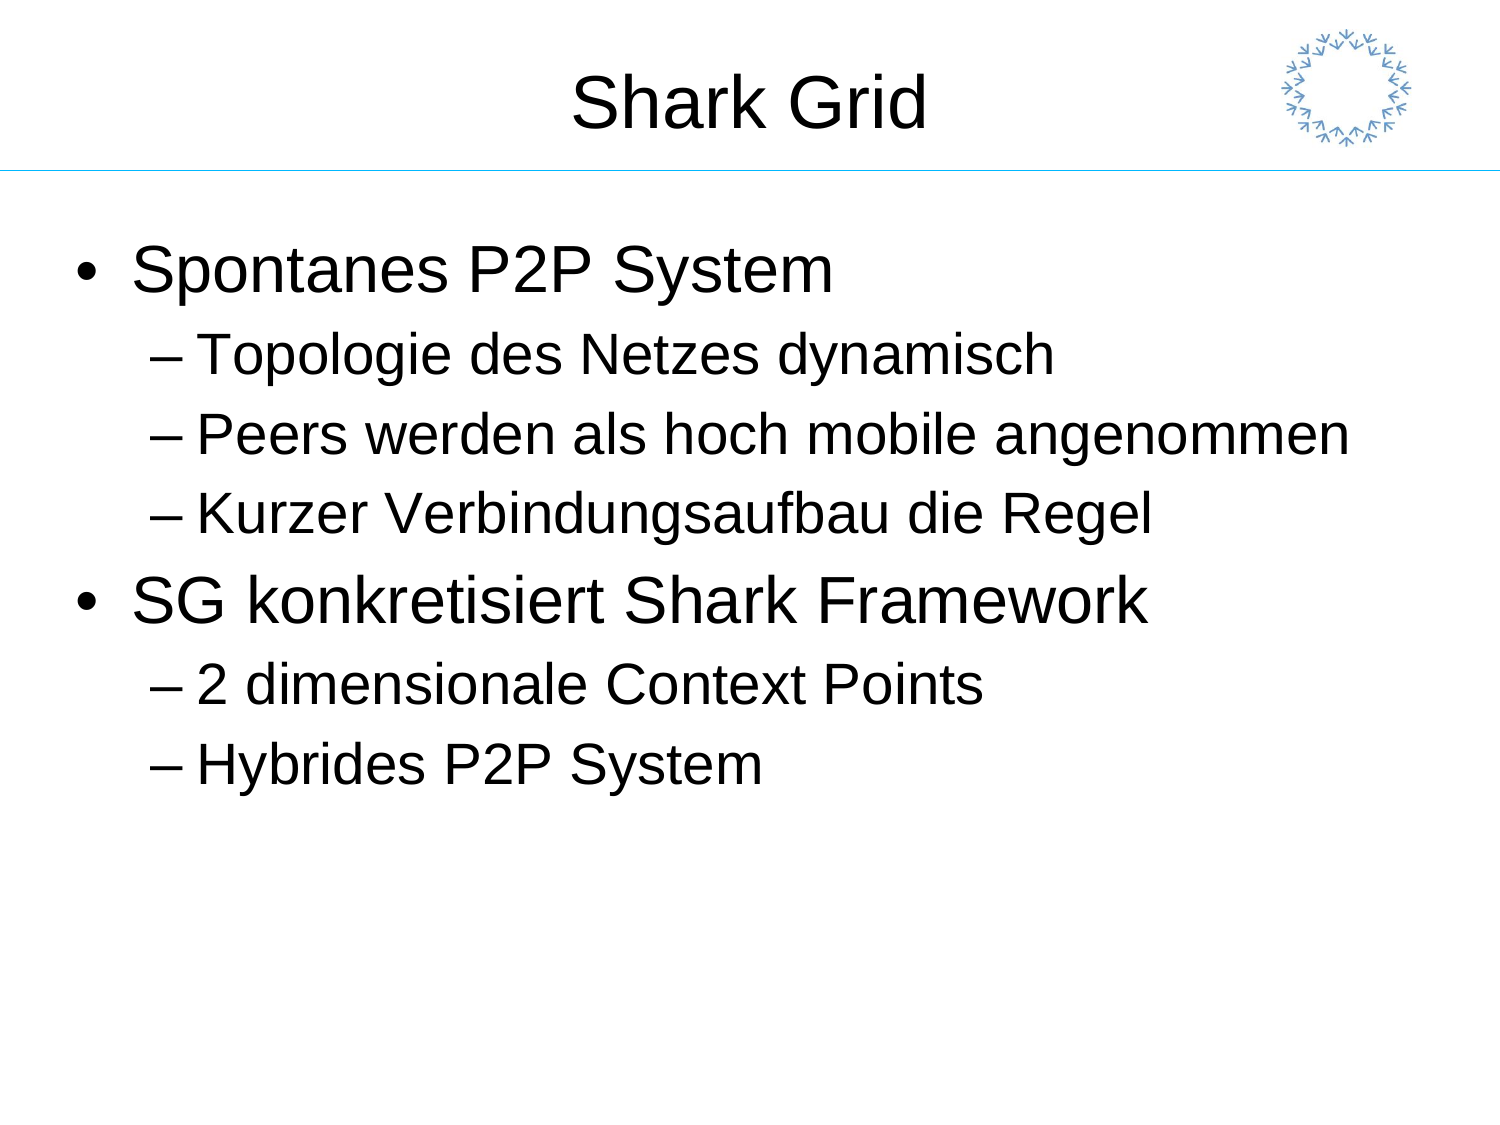

# Shark Grid
Spontanes P2P System
Topologie des Netzes dynamisch
Peers werden als hoch mobile angenommen
Kurzer Verbindungsaufbau die Regel
SG konkretisiert Shark Framework
2 dimensionale Context Points
Hybrides P2P System